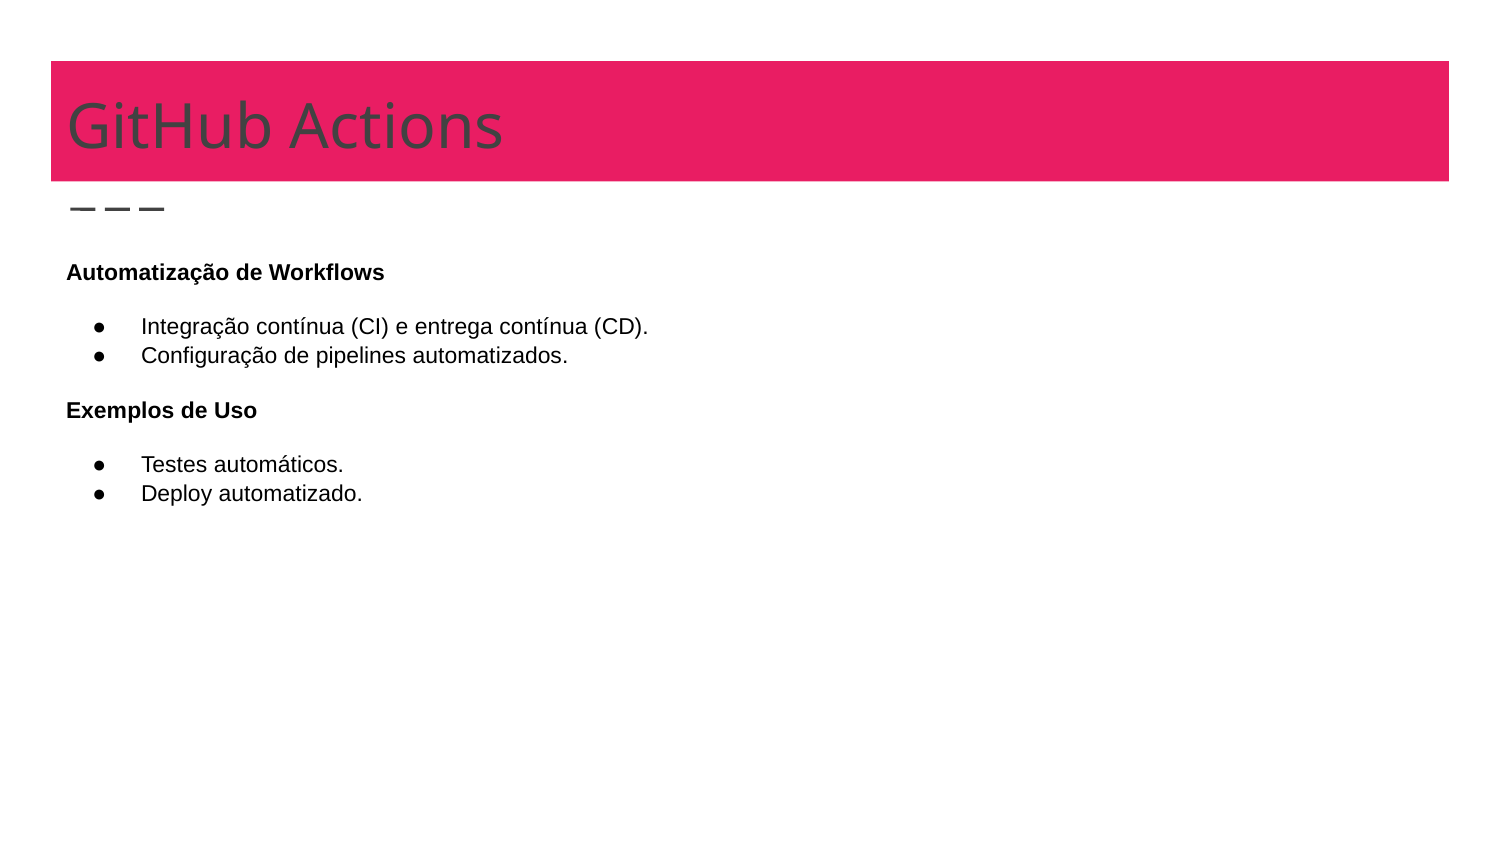

# GitHub Actions
Automatização de Workflows
Integração contínua (CI) e entrega contínua (CD).
Configuração de pipelines automatizados.
Exemplos de Uso
Testes automáticos.
Deploy automatizado.